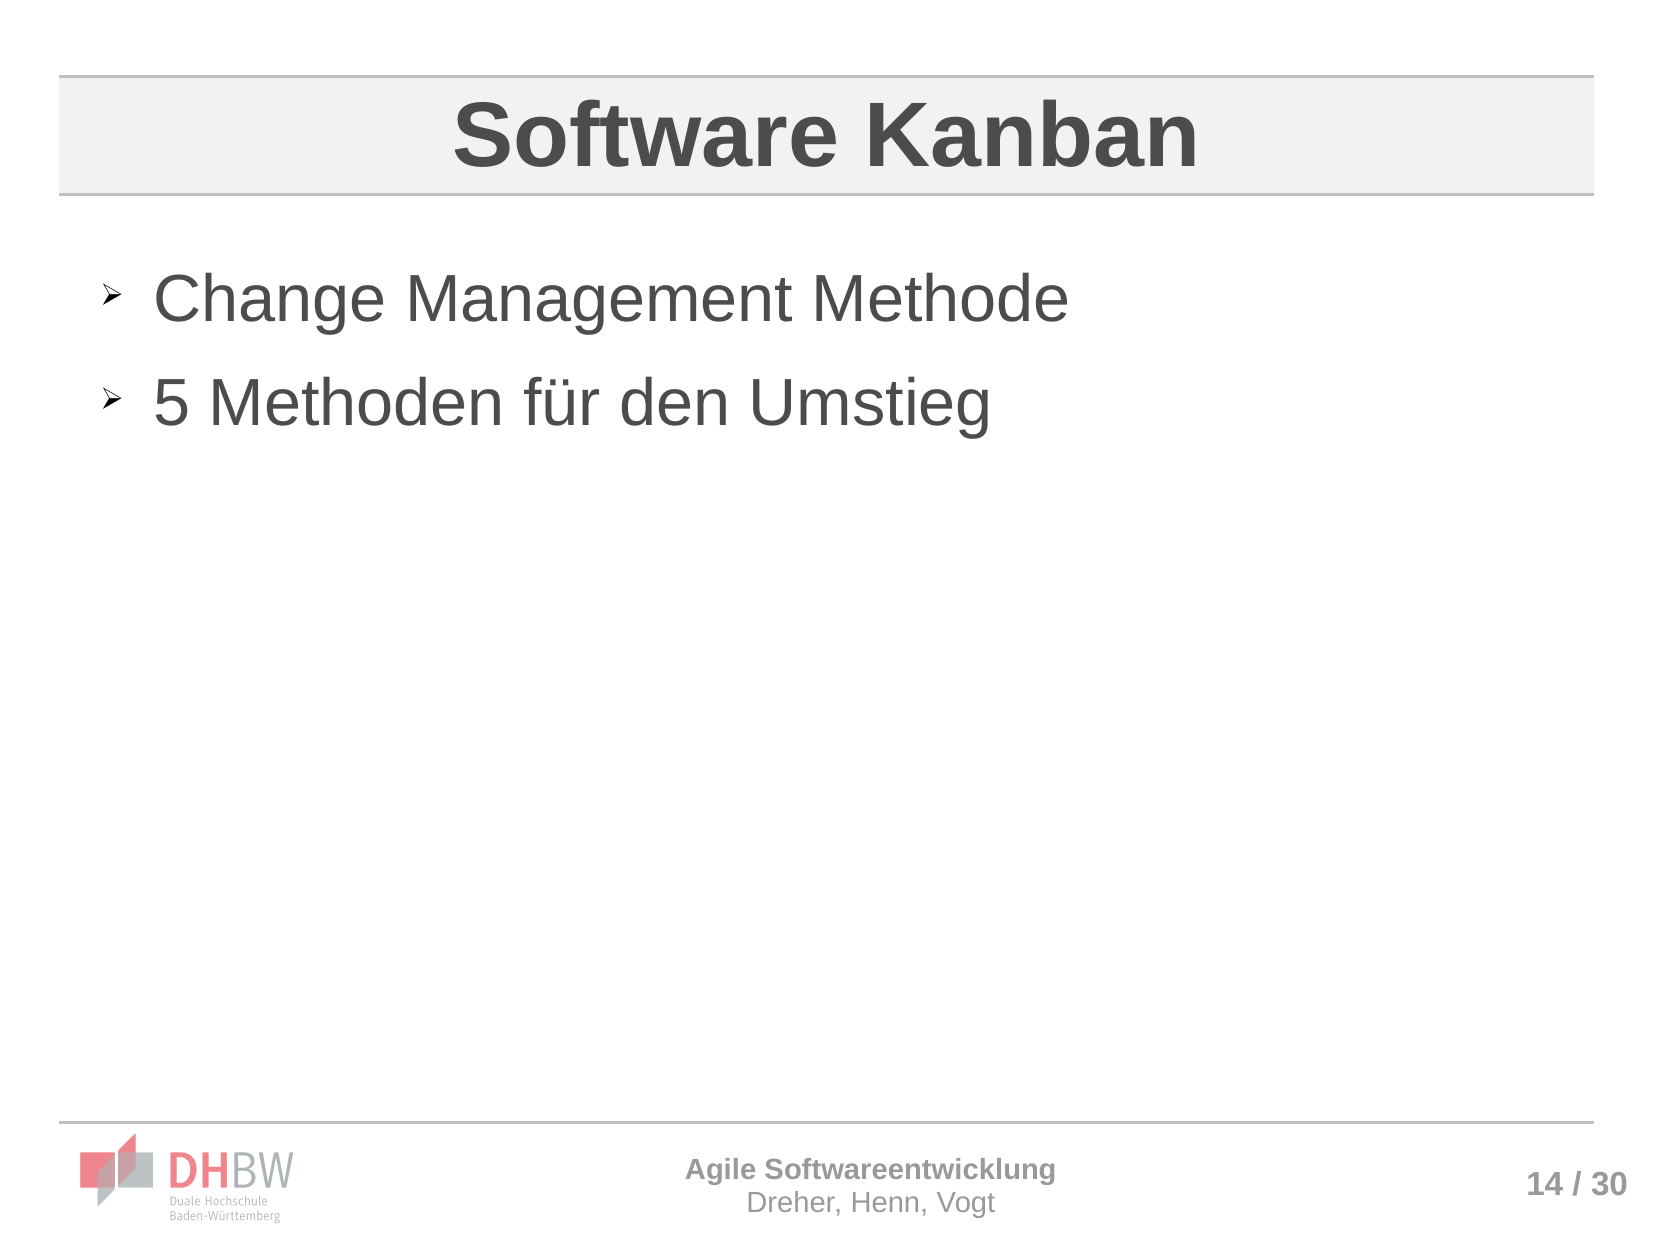

# Software Kanban
Change Management Methode
5 Methoden für den Umstieg